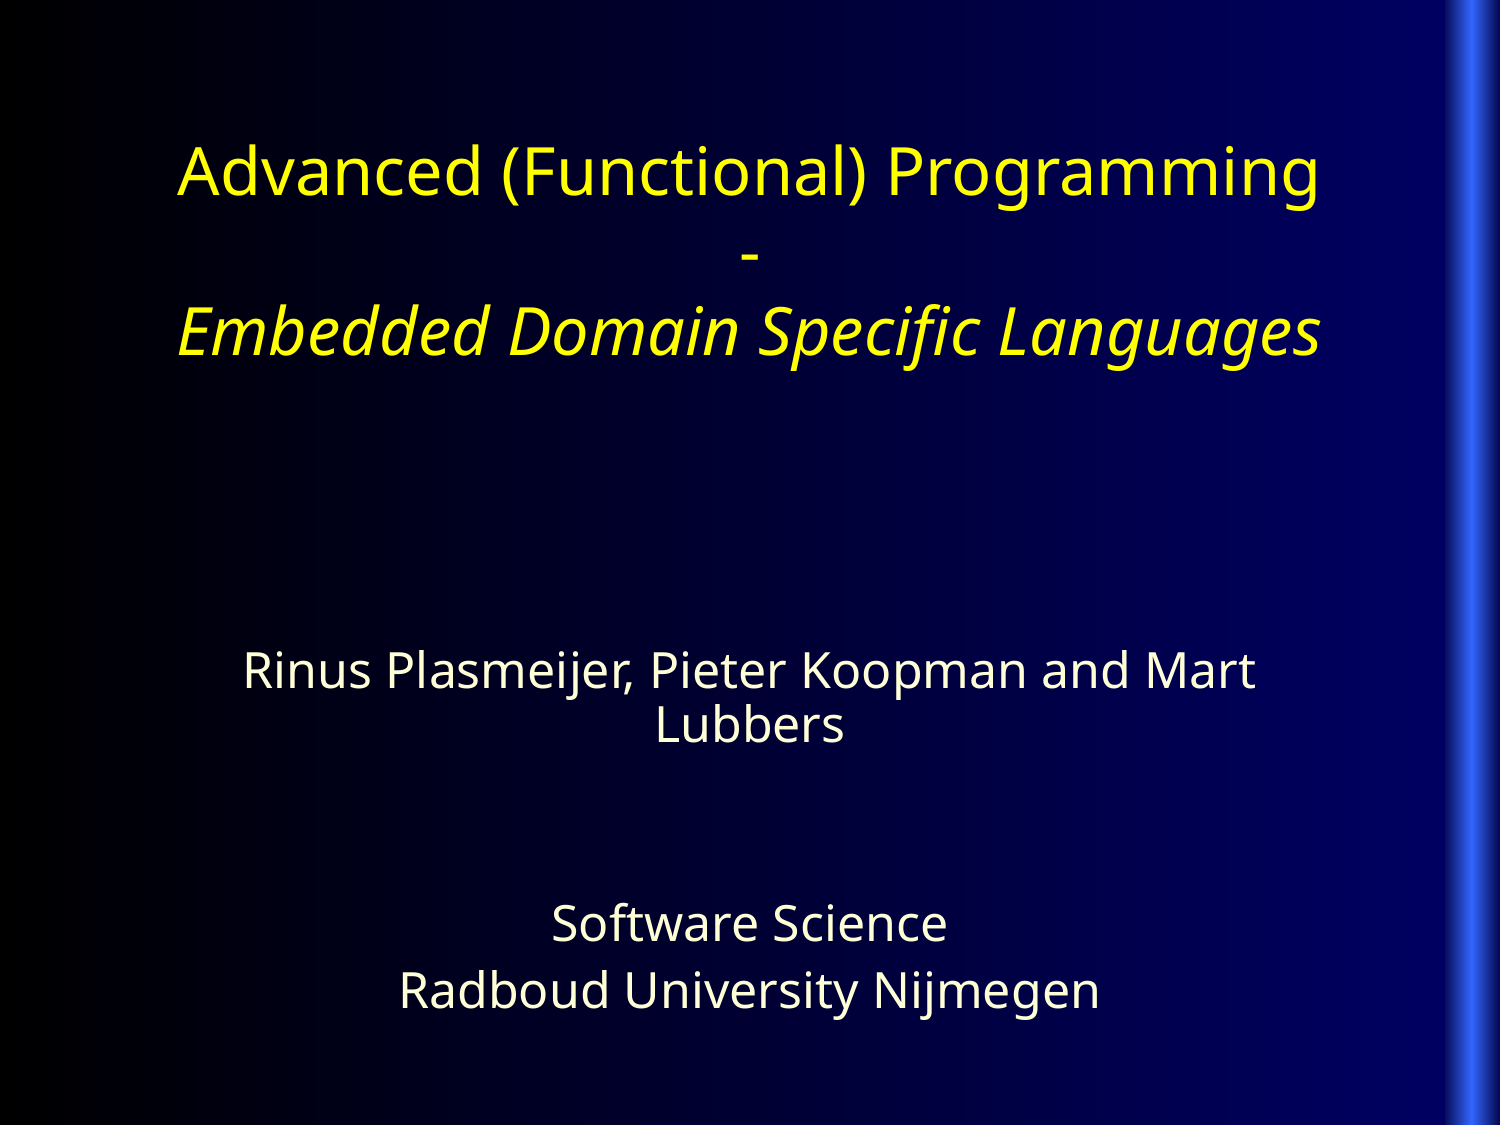

Advanced (Functional) Programming
-
Embedded Domain Specific Languages
Rinus Plasmeijer, Pieter Koopman and Mart Lubbers
Software Science
Radboud University Nijmegen